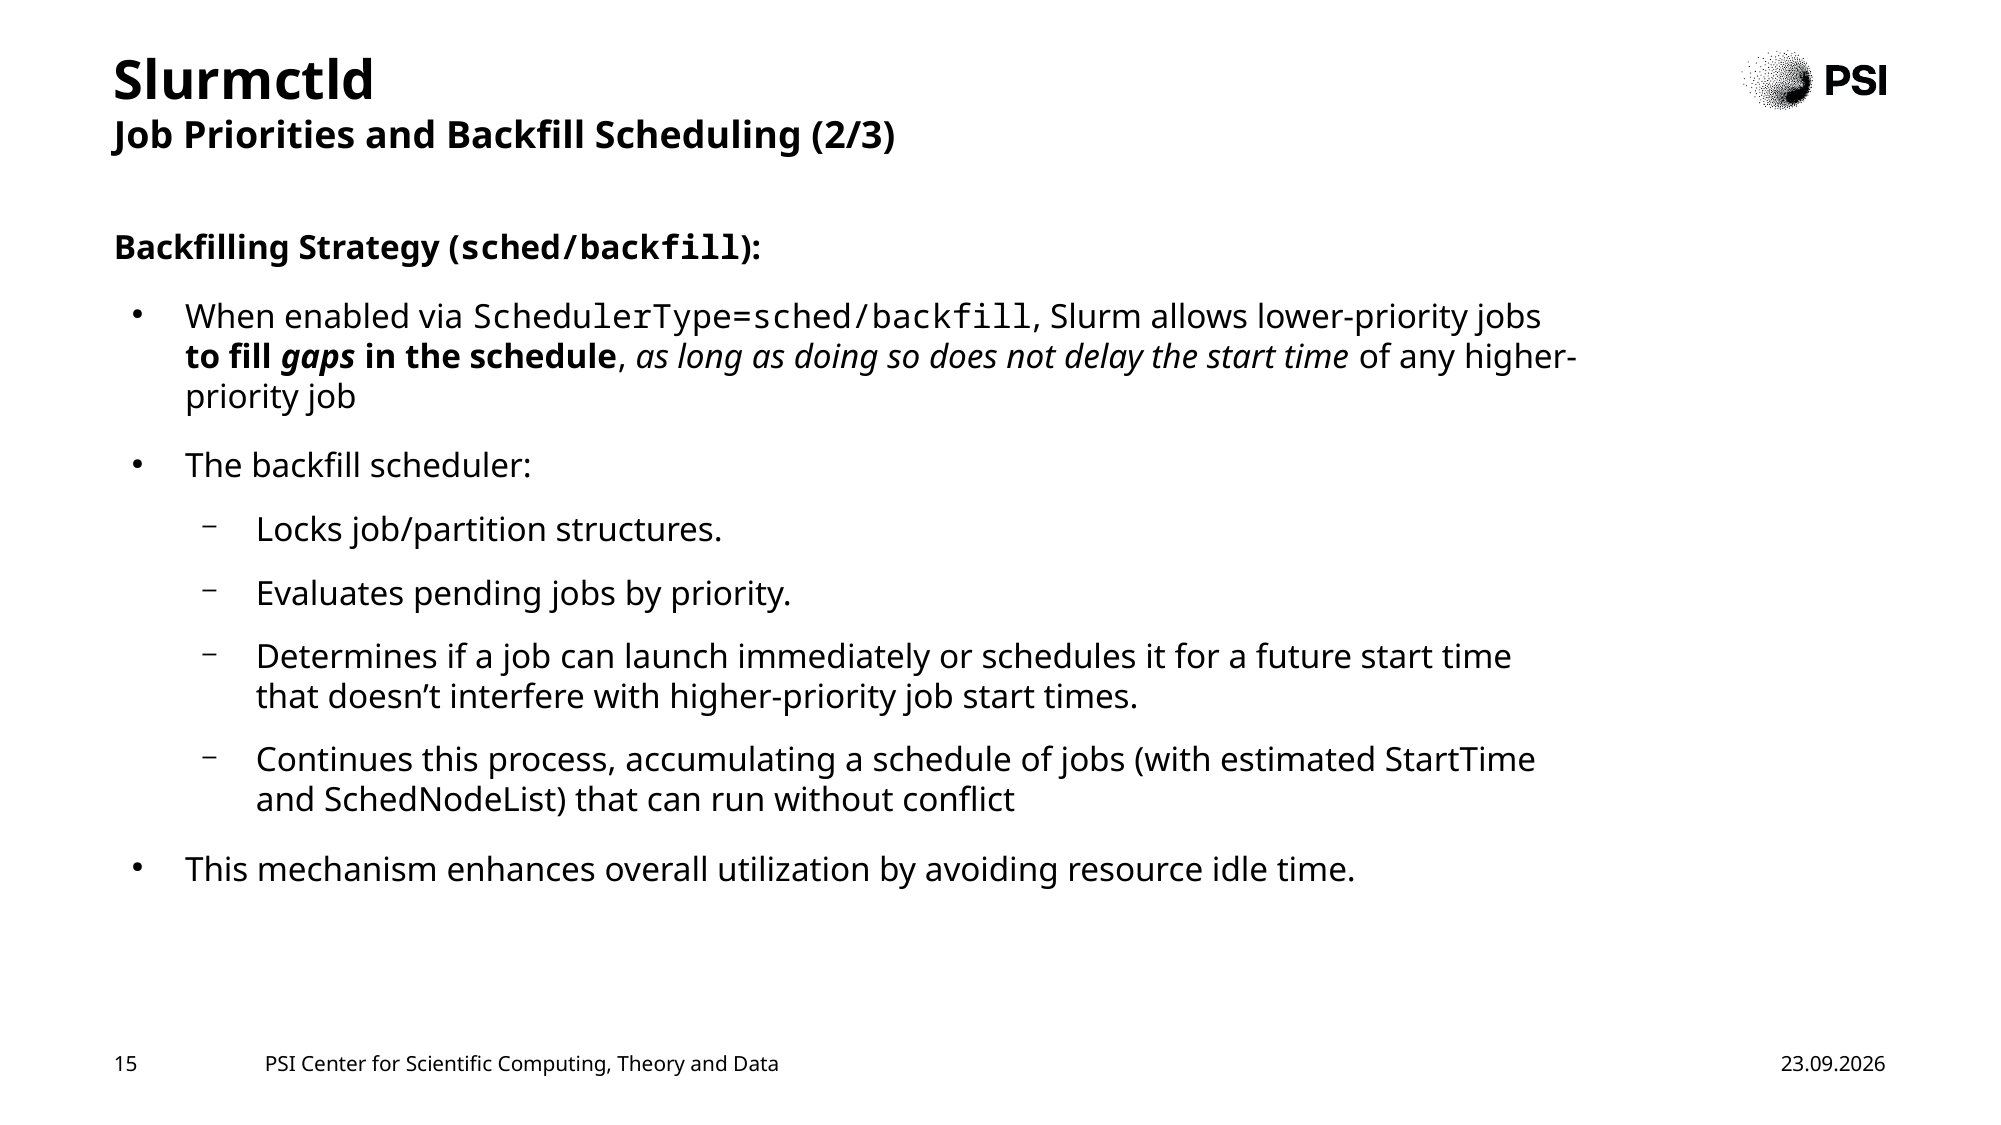

Slurmctld
Job Priorities and Backfill Scheduling (2/3)
# Backfilling Strategy (sched/backfill):
When enabled via SchedulerType=sched/backfill, Slurm allows lower-priority jobs to fill gaps in the schedule, as long as doing so does not delay the start time of any higher-priority job
The backfill scheduler:
Locks job/partition structures.
Evaluates pending jobs by priority.
Determines if a job can launch immediately or schedules it for a future start time that doesn’t interfere with higher-priority job start times.
Continues this process, accumulating a schedule of jobs (with estimated StartTime and SchedNodeList) that can run without conflict
This mechanism enhances overall utilization by avoiding resource idle time.
15
PSI Center for Scientific Computing, Theory and Data